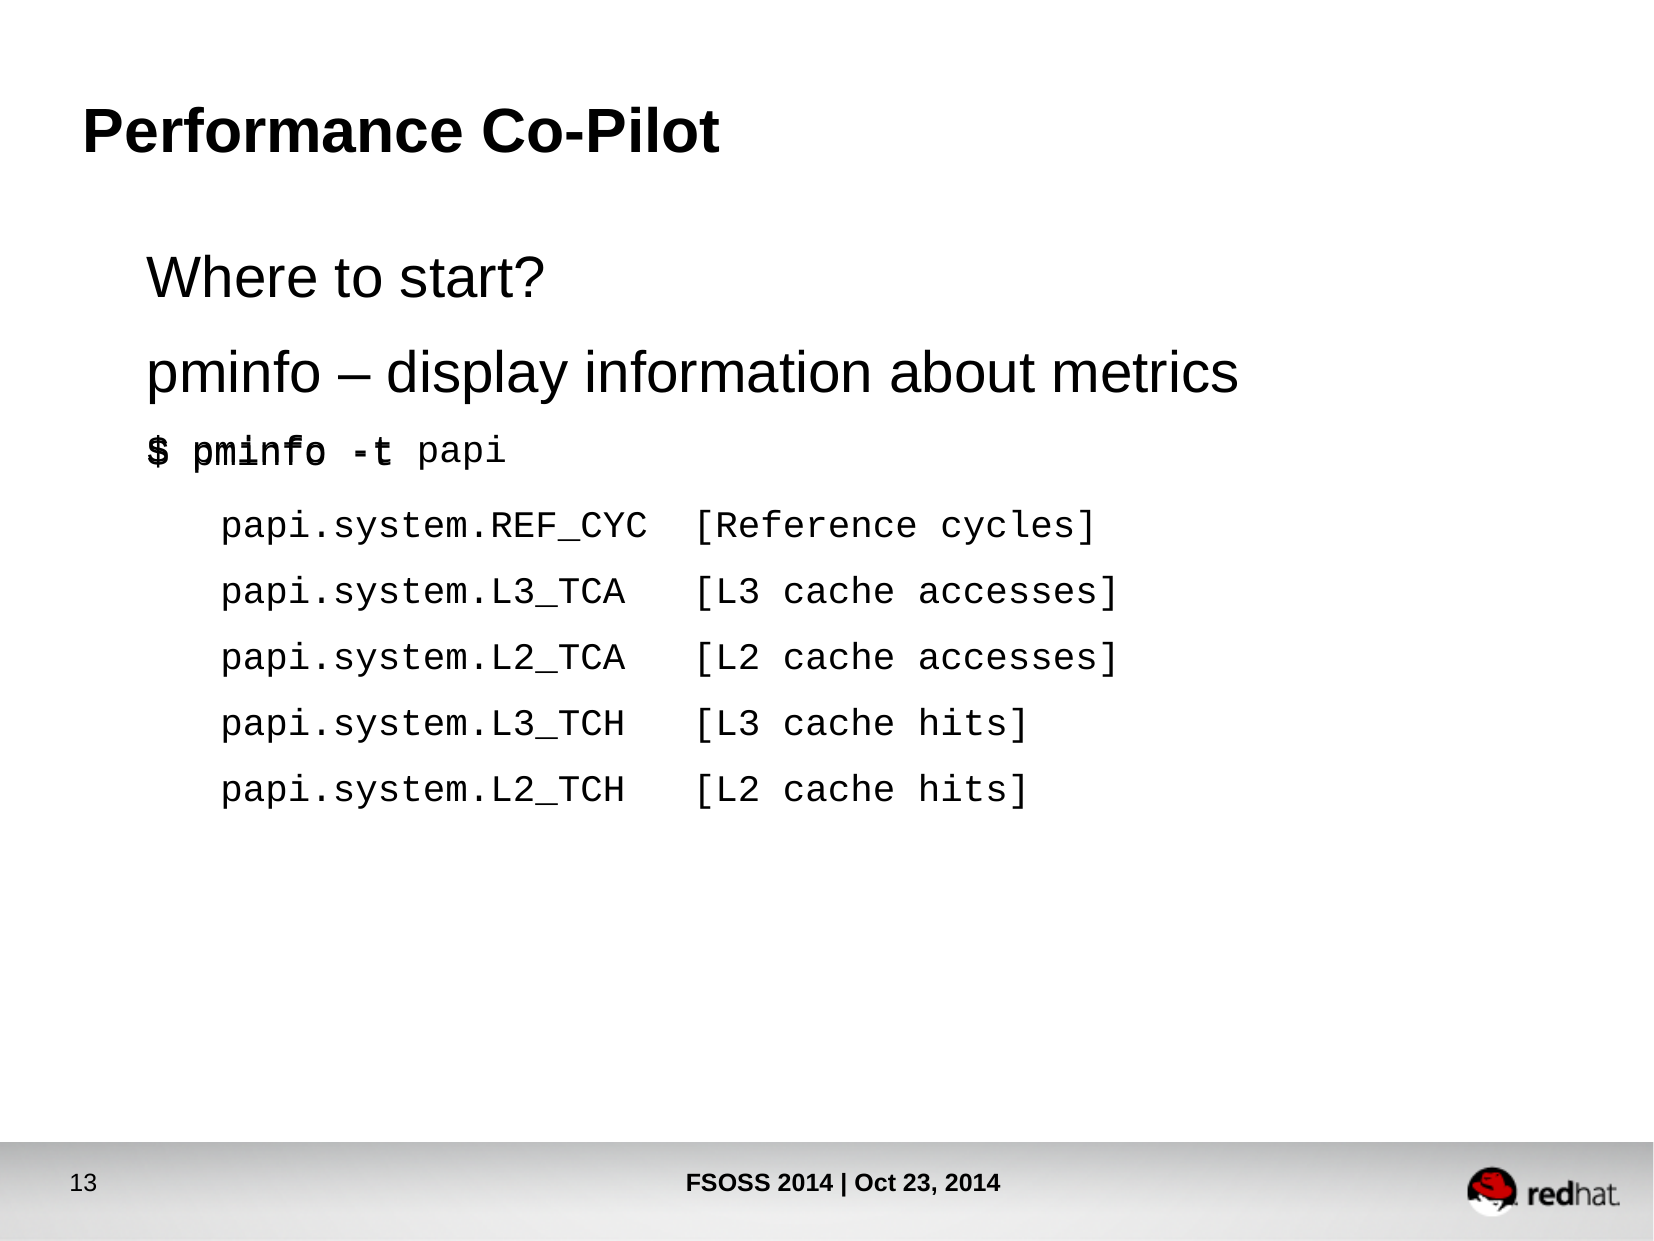

# Performance Co-Pilot
Where to start?
pminfo – display information about metrics
$ pminfo -t
papi.system.REF_CYC [Reference cycles]
papi.system.L3_TCA [L3 cache accesses]
papi.system.L2_TCA [L2 cache accesses]
papi.system.L3_TCH [L3 cache hits]
papi.system.L2_TCH [L2 cache hits]
$ pminfo -t papi